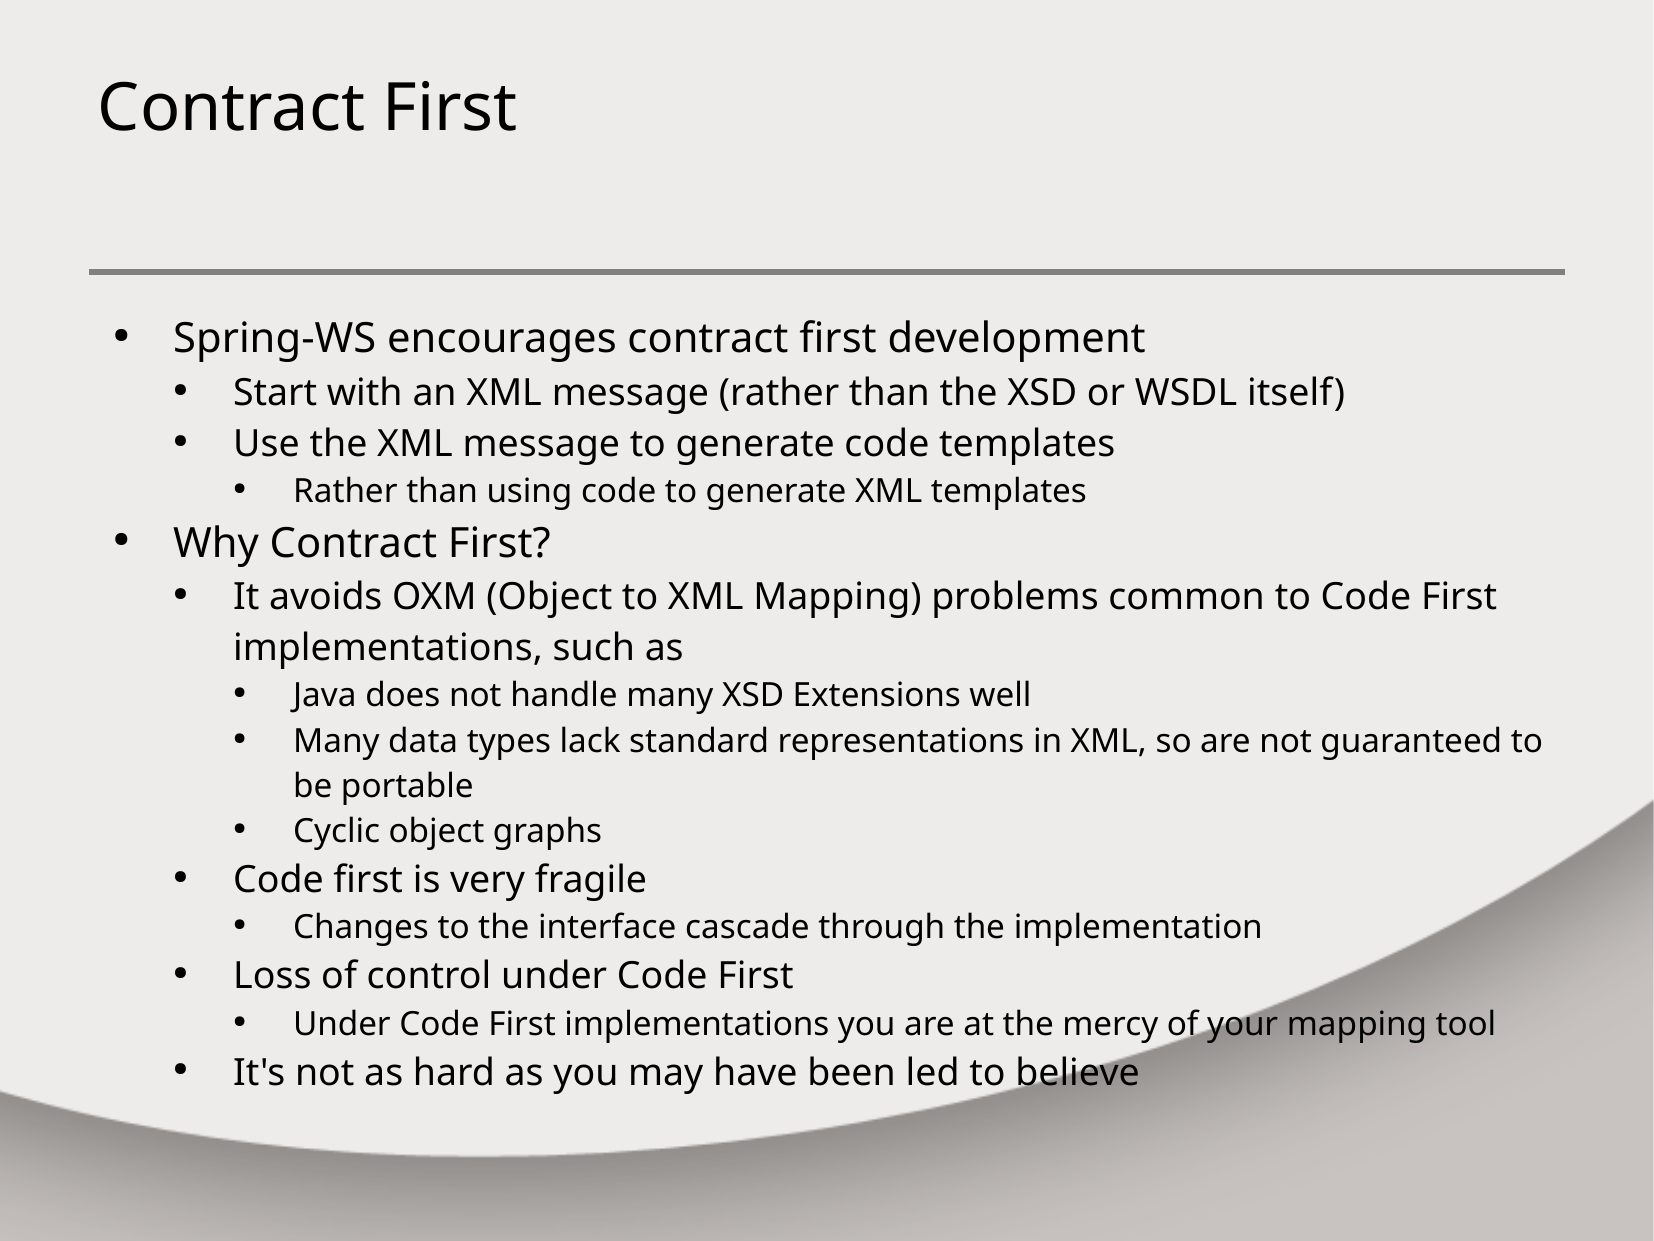

# Contract First
Spring-WS encourages contract first development
Start with an XML message (rather than the XSD or WSDL itself)
Use the XML message to generate code templates
Rather than using code to generate XML templates
Why Contract First?
It avoids OXM (Object to XML Mapping) problems common to Code First implementations, such as
Java does not handle many XSD Extensions well
Many data types lack standard representations in XML, so are not guaranteed to be portable
Cyclic object graphs
Code first is very fragile
Changes to the interface cascade through the implementation
Loss of control under Code First
Under Code First implementations you are at the mercy of your mapping tool
It's not as hard as you may have been led to believe